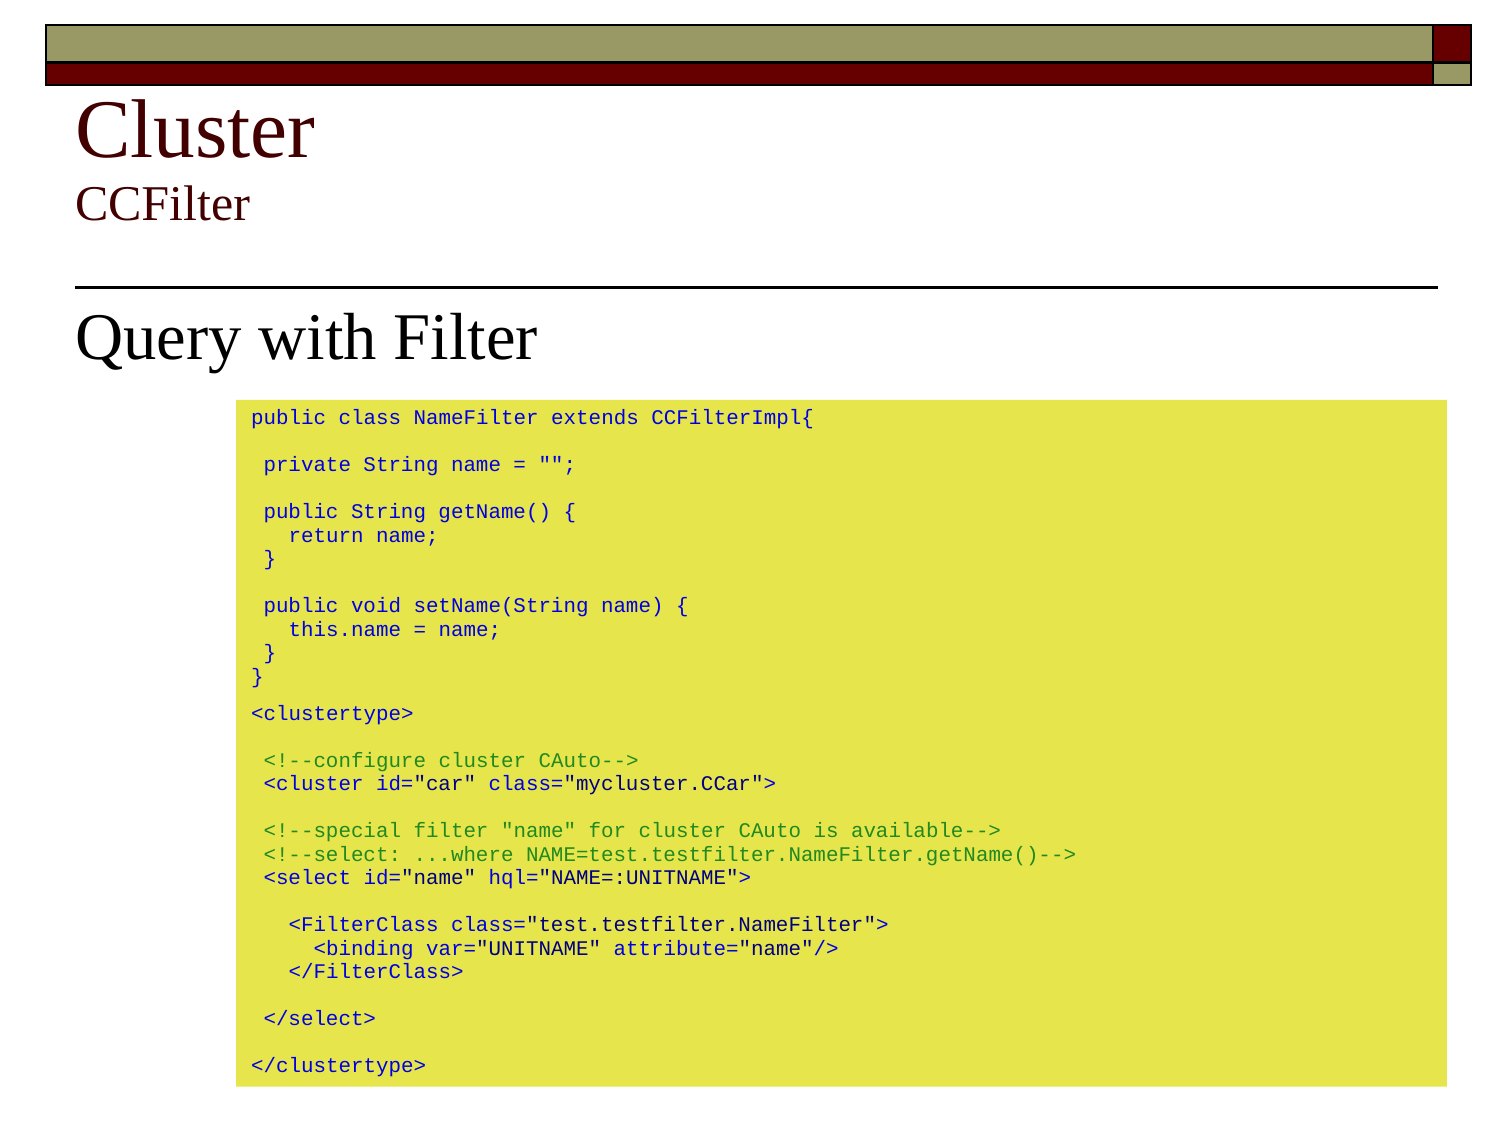

# Cluster CCFilter
Query with Filter
public class NameFilter extends CCFilterImpl{
 private String name = "";
 public String getName() {
 return name;
 }
 public void setName(String name) {
 this.name = name;
 }
}
<clustertype>
 <!--configure cluster CAuto-->
 <cluster id="car" class="mycluster.CCar">
 <!--special filter "name" for cluster CAuto is available-->
 <!--select: ...where NAME=test.testfilter.NameFilter.getName()-->
 <select id="name" hql="NAME=:UNITNAME">
 <FilterClass class="test.testfilter.NameFilter">
 <binding var="UNITNAME" attribute="name"/>
 </FilterClass>
 </select>
</clustertype>